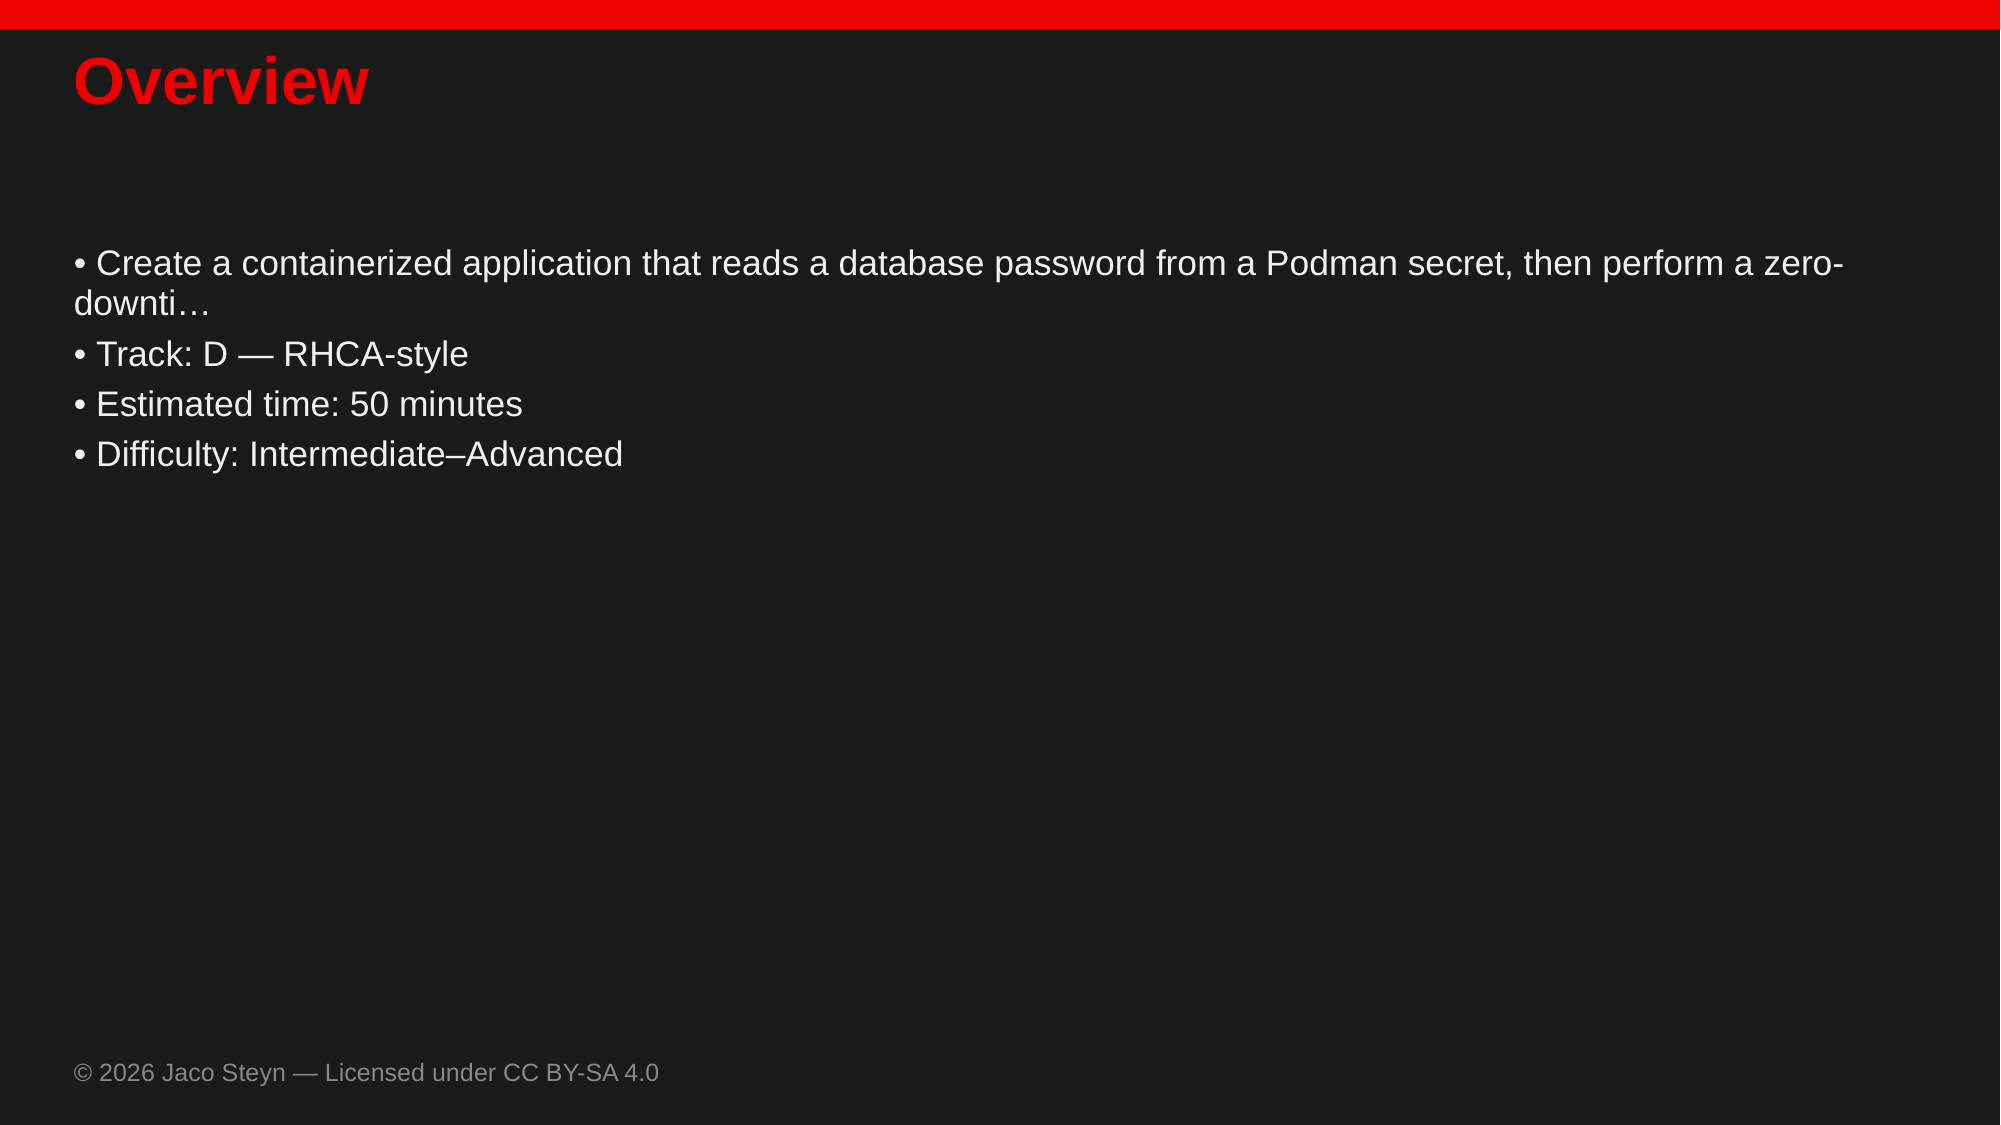

Overview
• Create a containerized application that reads a database password from a Podman secret, then perform a zero-downti…
• Track: D — RHCA-style
• Estimated time: 50 minutes
• Difficulty: Intermediate–Advanced
© 2026 Jaco Steyn — Licensed under CC BY-SA 4.0